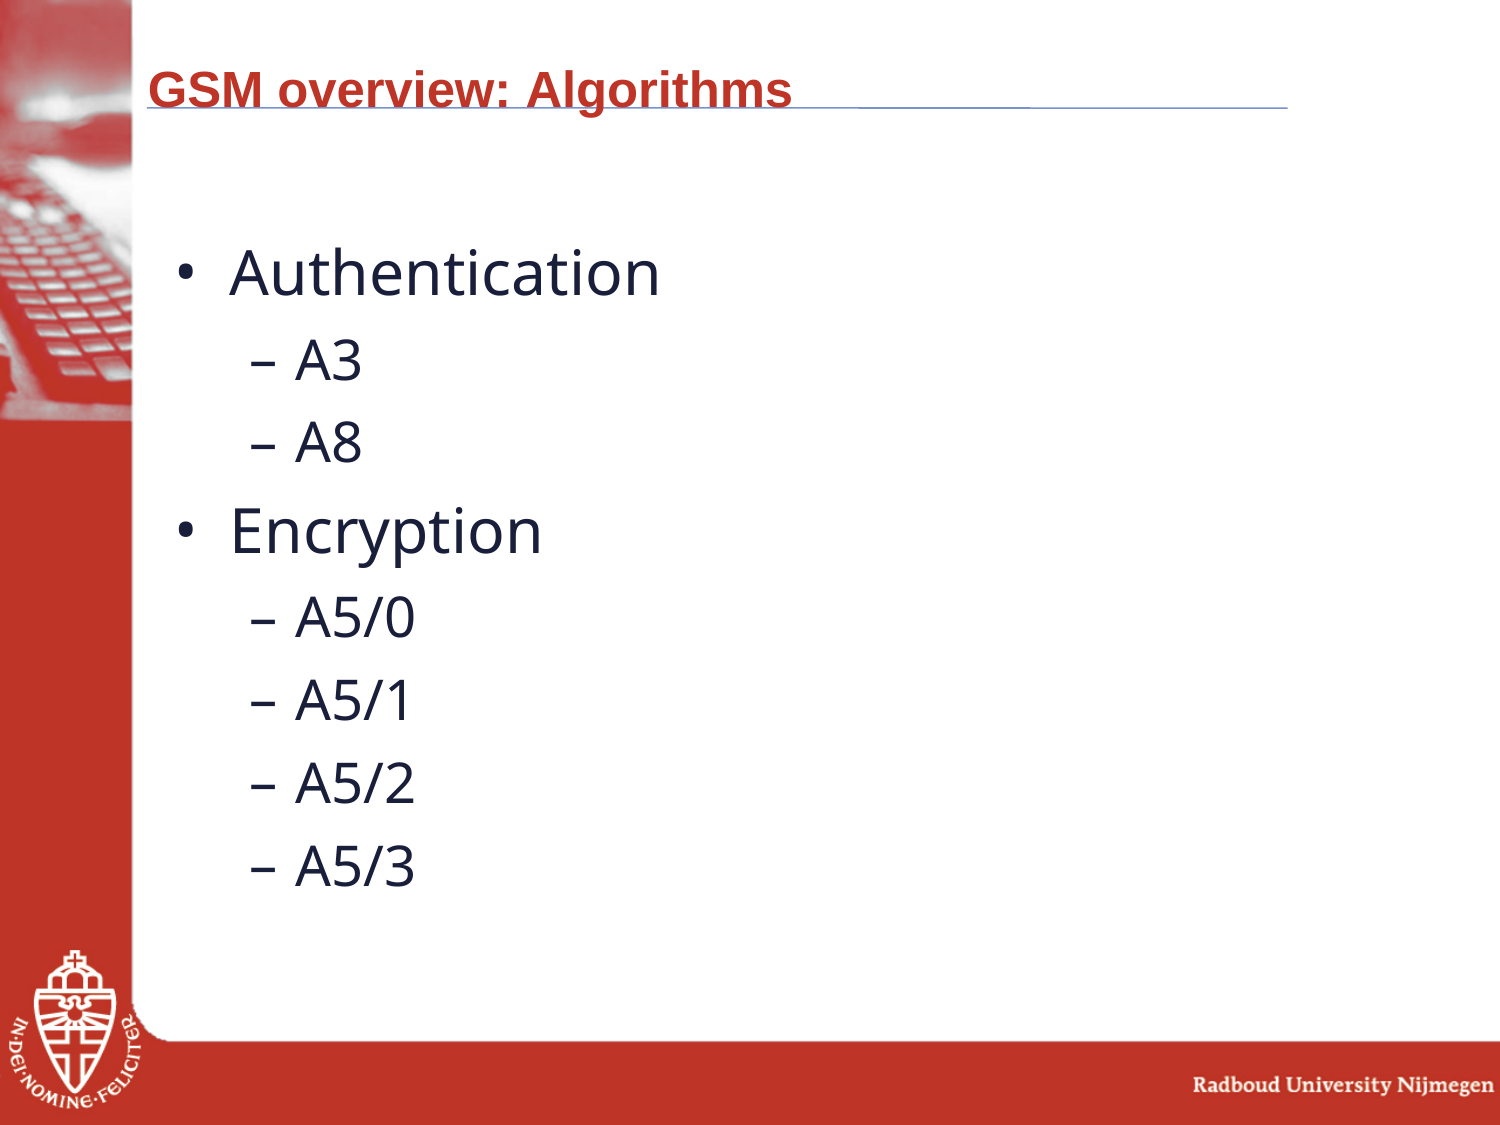

# GSM overview: Algorithms
Authentication
A3
A8
Encryption
A5/0
A5/1
A5/2
A5/3